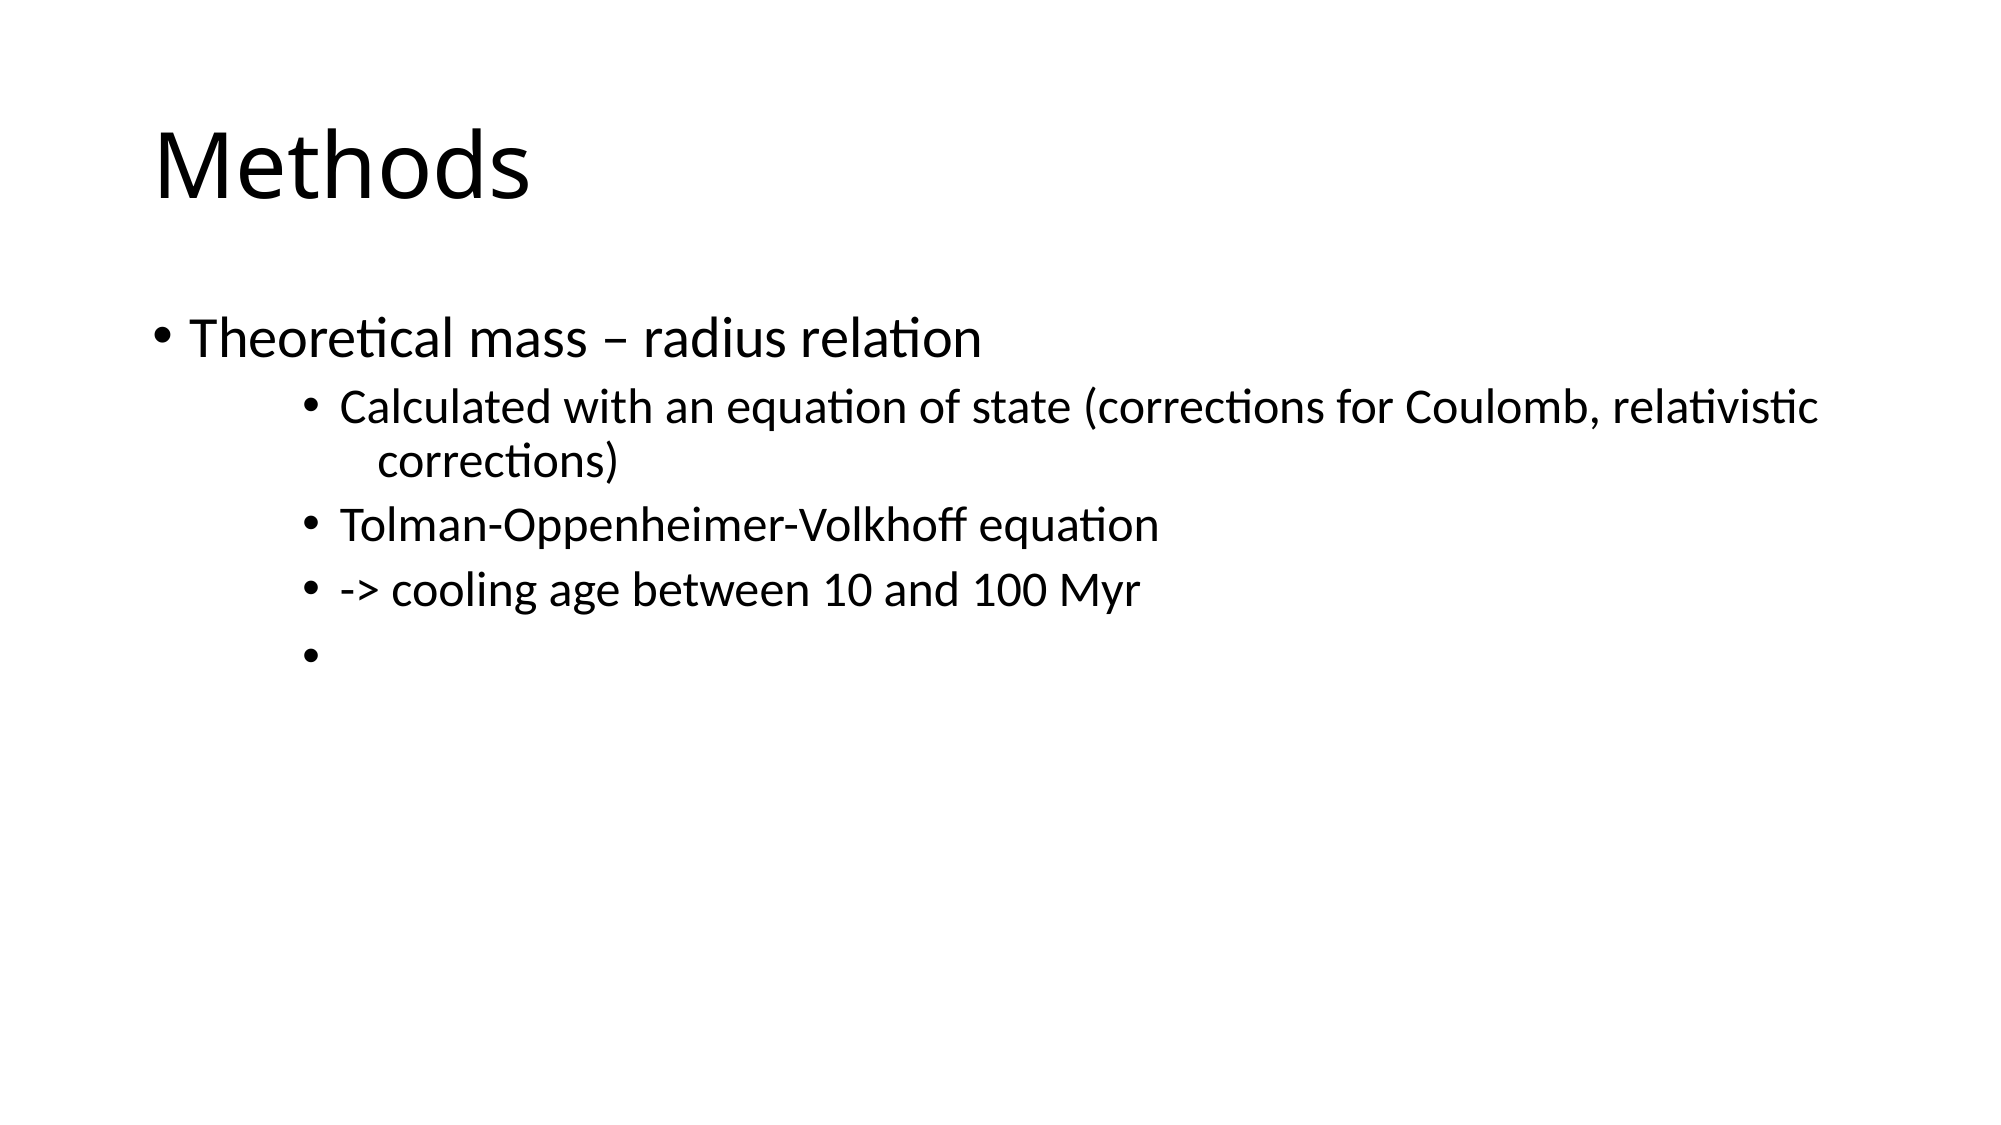

# Methods
Theoretical mass – radius relation
Calculated with an equation of state (corrections for Coulomb, relativistic corrections)
Tolman-Oppenheimer-Volkhoff equation
-> cooling age between 10 and 100 Myr